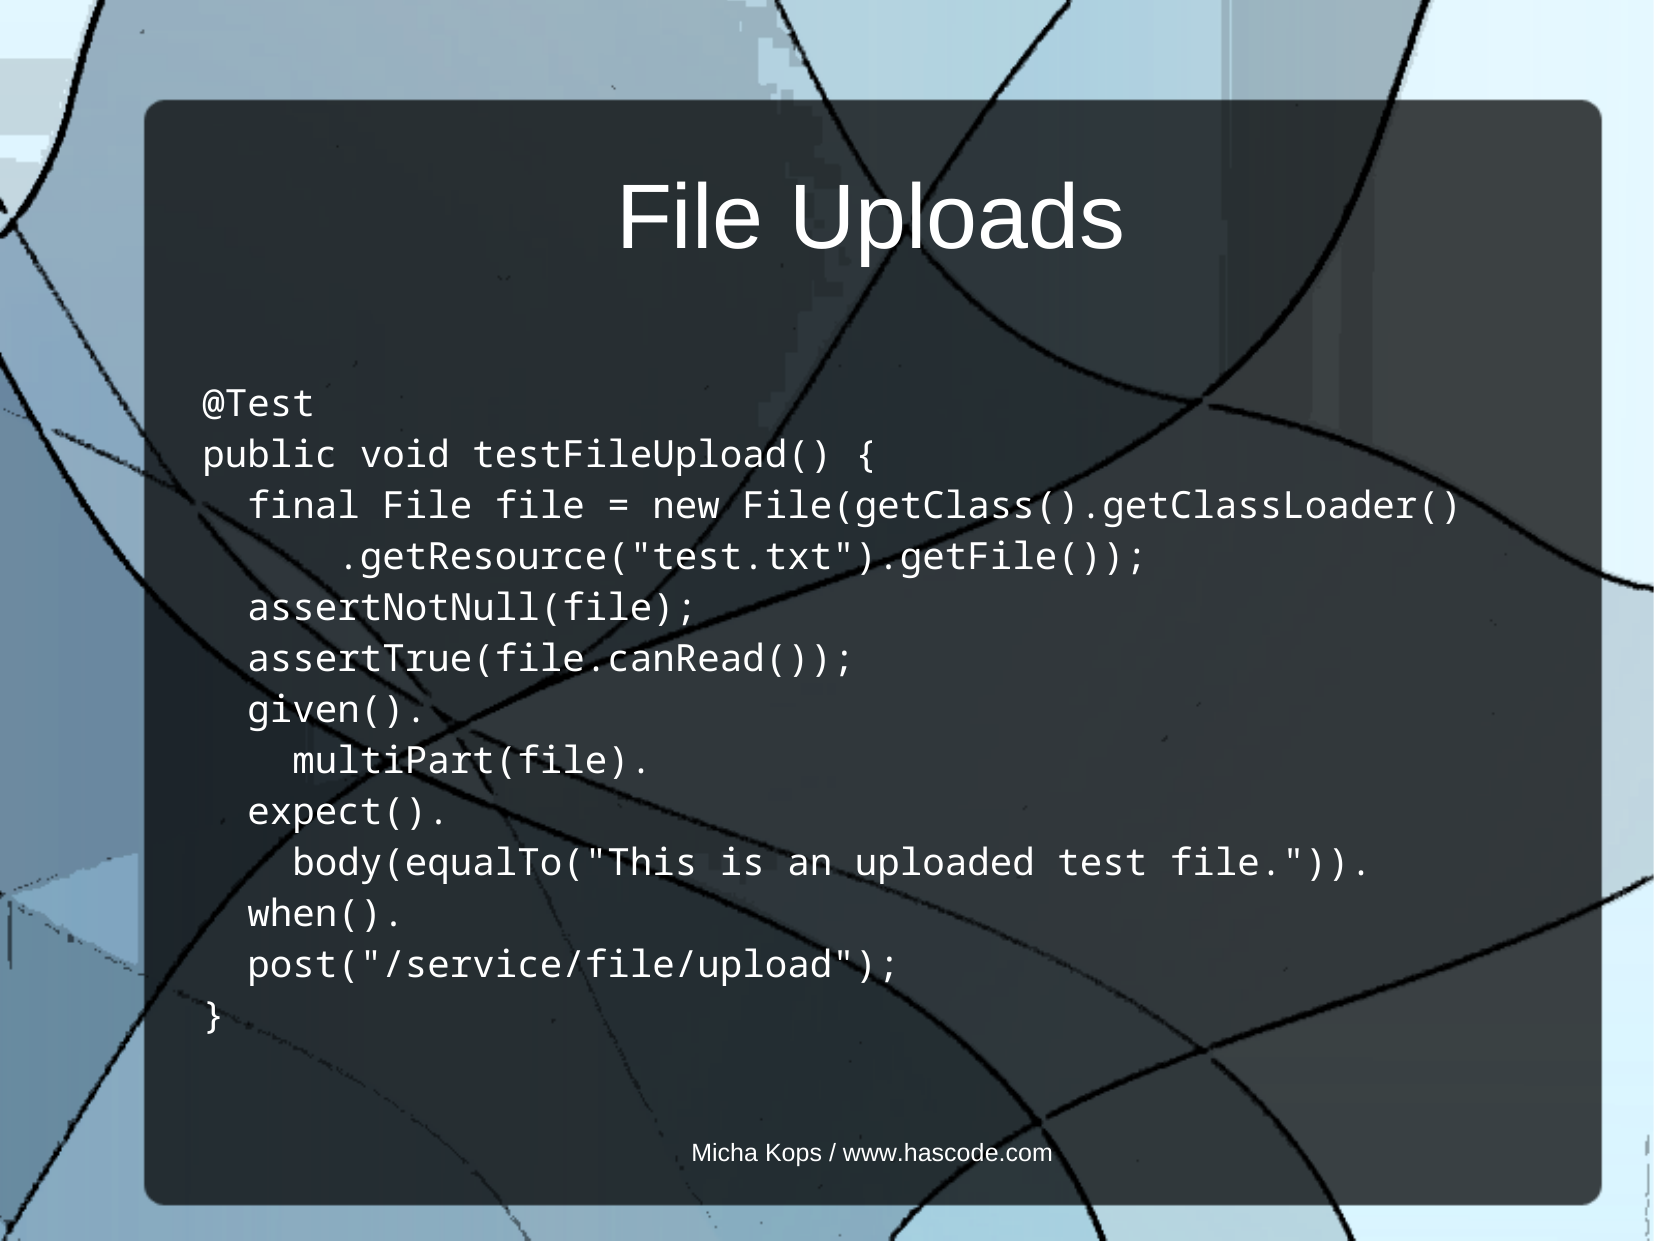

# File Uploads
@Test
public void testFileUpload() {
 final File file = new File(getClass().getClassLoader()
 .getResource("test.txt").getFile());
 assertNotNull(file);
 assertTrue(file.canRead());
 given().
 multiPart(file).
 expect().
 body(equalTo("This is an uploaded test file.")).
 when().
 post("/service/file/upload");
}